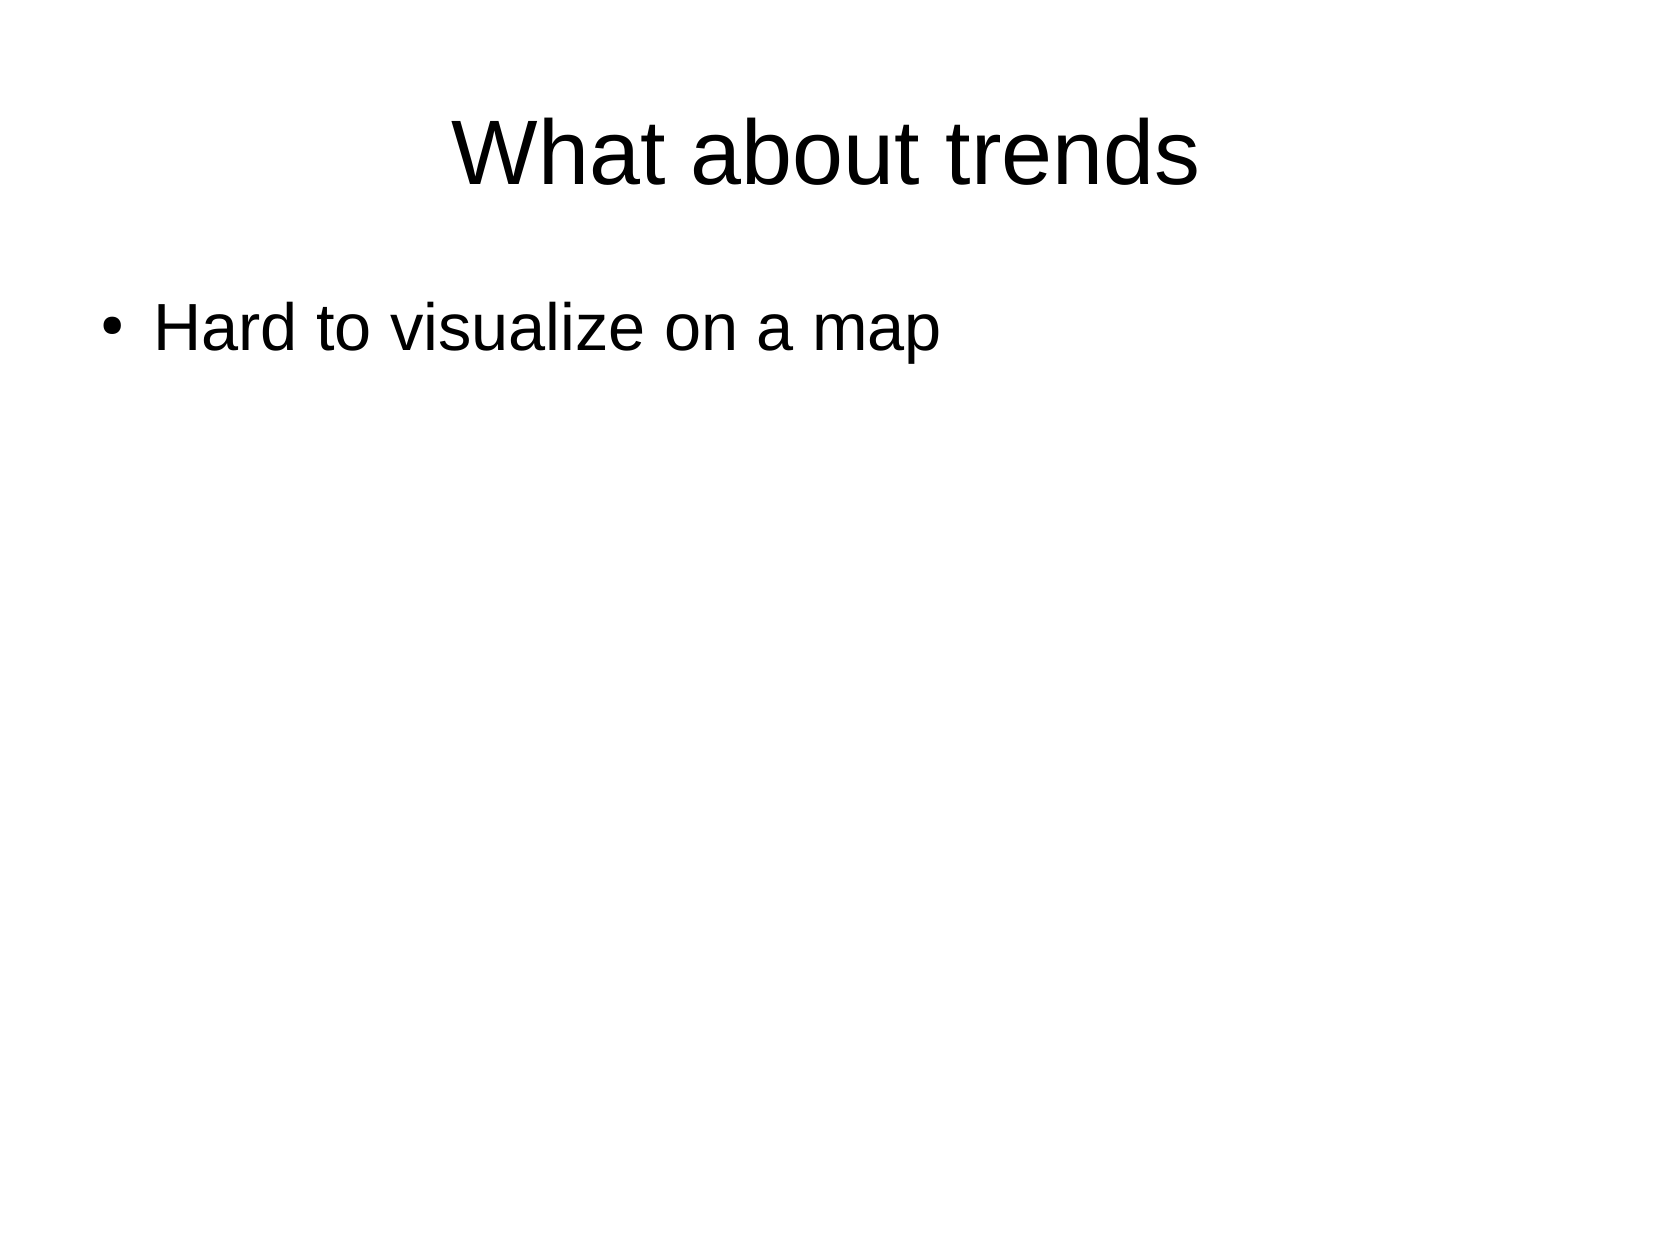

# What about trends
Hard to visualize on a map